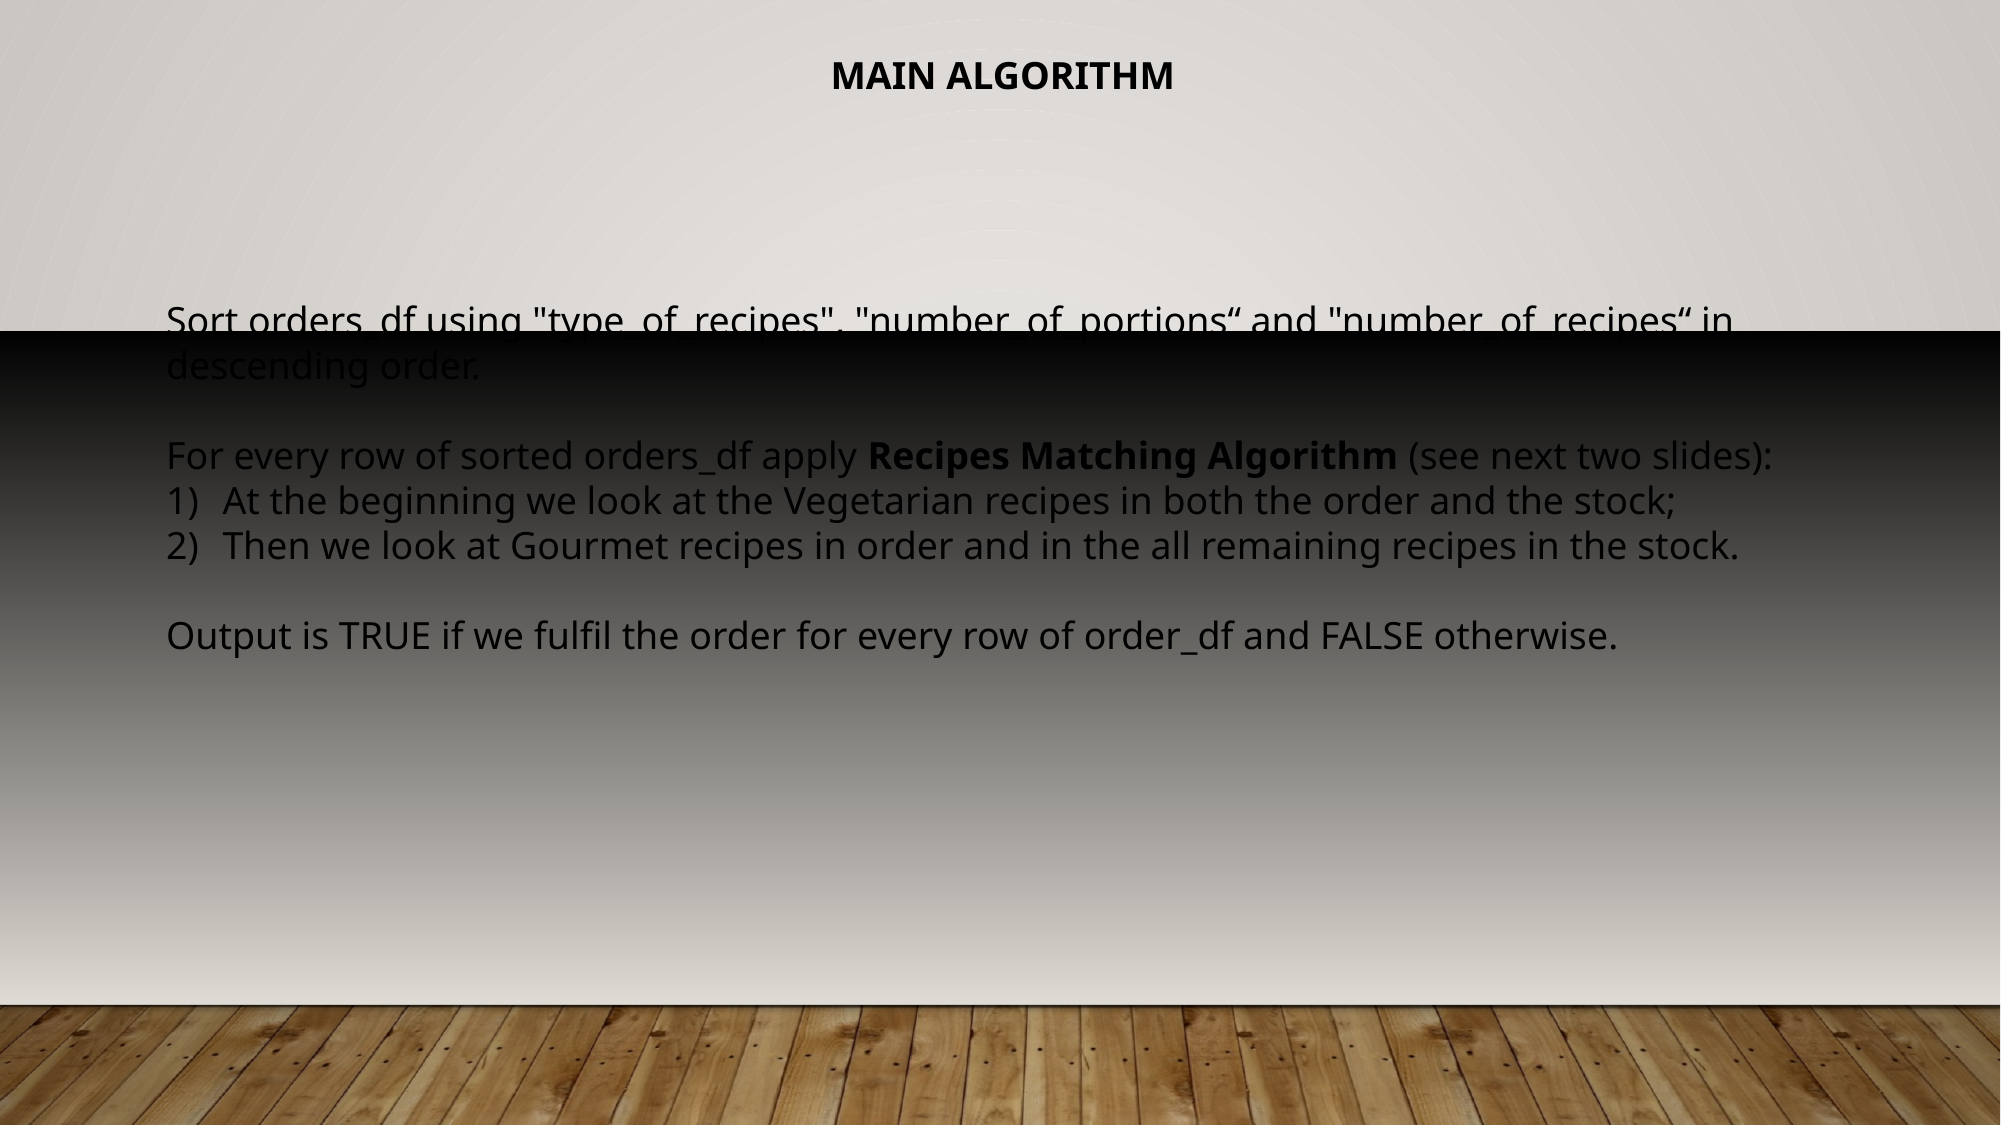

MAIN ALGORITHM
Sort orders_df using "type_of_recipes", "number_of_portions“ and "number_of_recipes“ in descending order.
For every row of sorted orders_df apply Recipes Matching Algorithm (see next two slides):
At the beginning we look at the Vegetarian recipes in both the order and the stock;
Then we look at Gourmet recipes in order and in the all remaining recipes in the stock.
Output is TRUE if we fulfil the order for every row of order_df and FALSE otherwise.